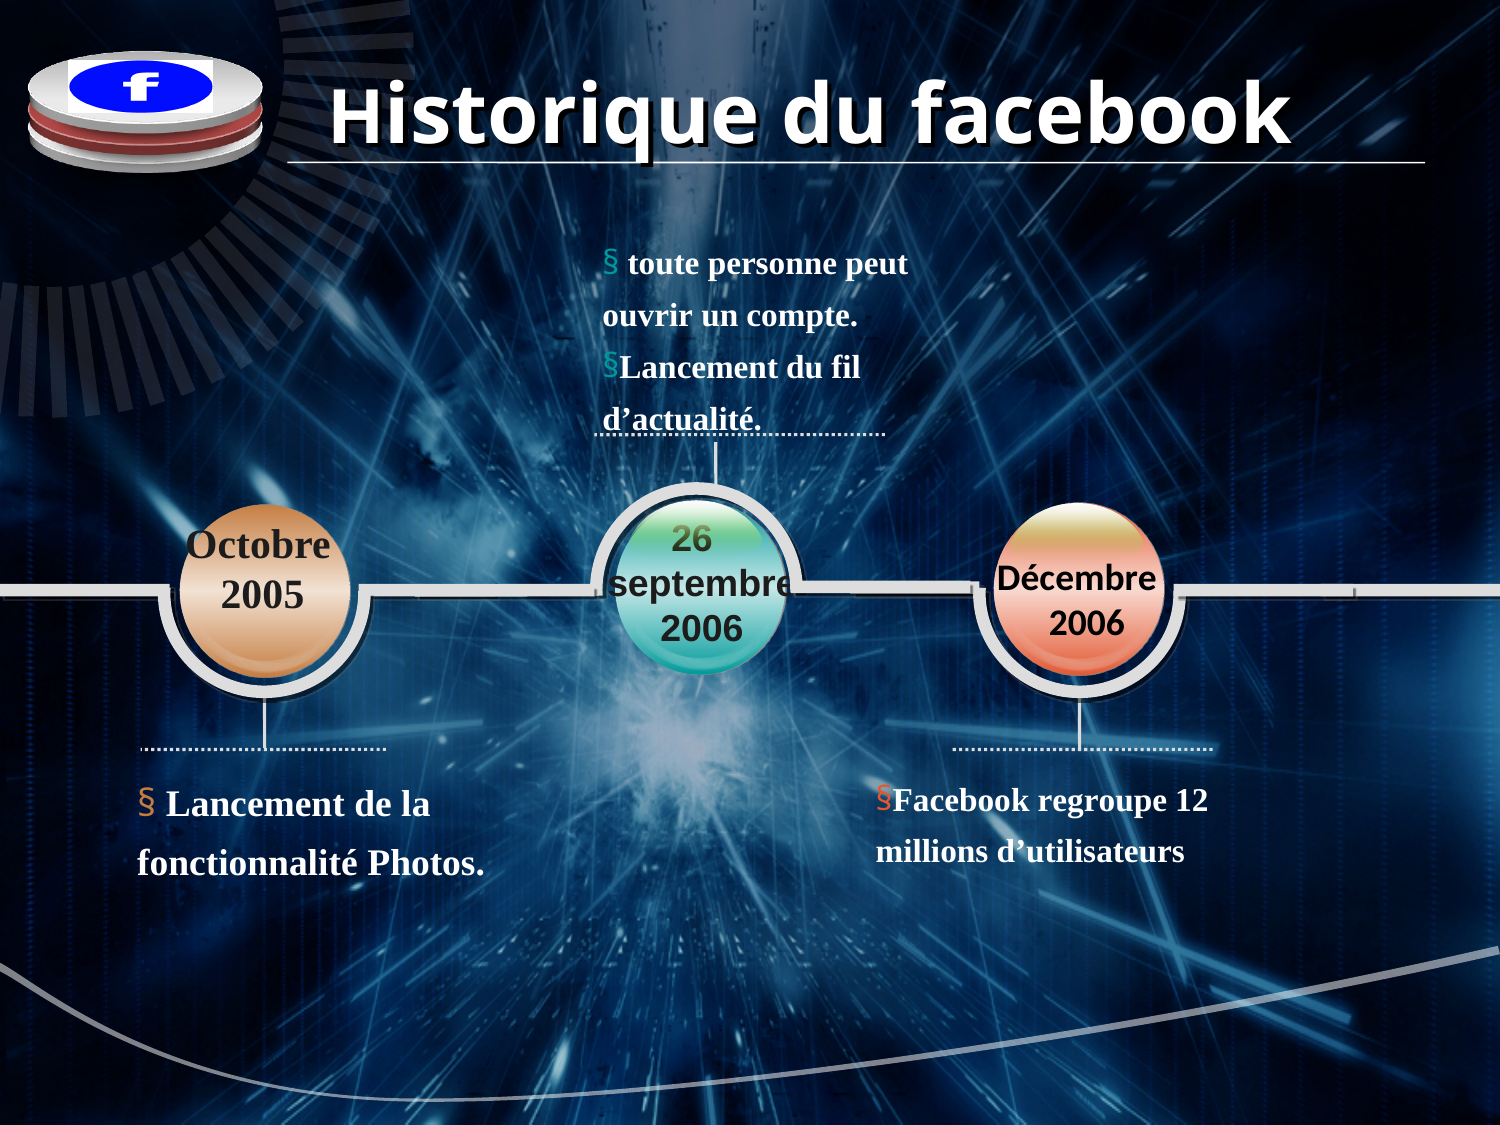

# Historique du facebook
 toute personne peut ouvrir un compte.
Lancement du fil d’actualité.
26 septembre 2006
 Octobre 2005
Décembre 2006
 Lancement de la fonctionnalité Photos.
Facebook regroupe 12 millions d’utilisateurs